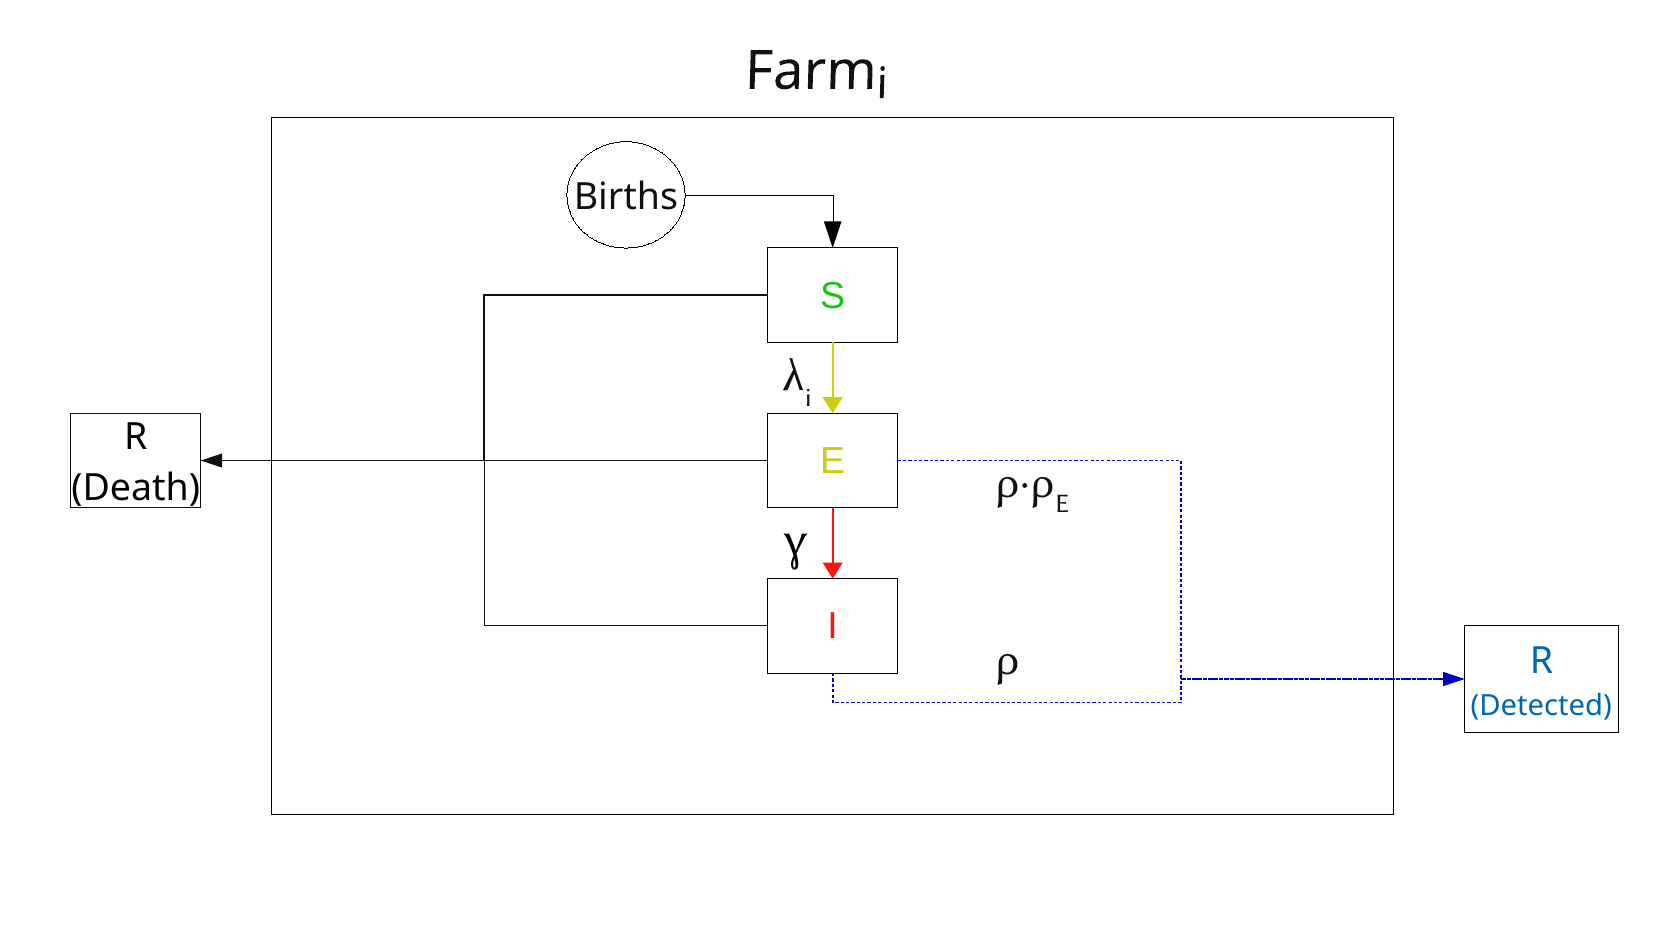

Farmi
Births
S
λi
R
(Death)
E
ρ·ρE
ɣ
I
R
(Detected)
ρ